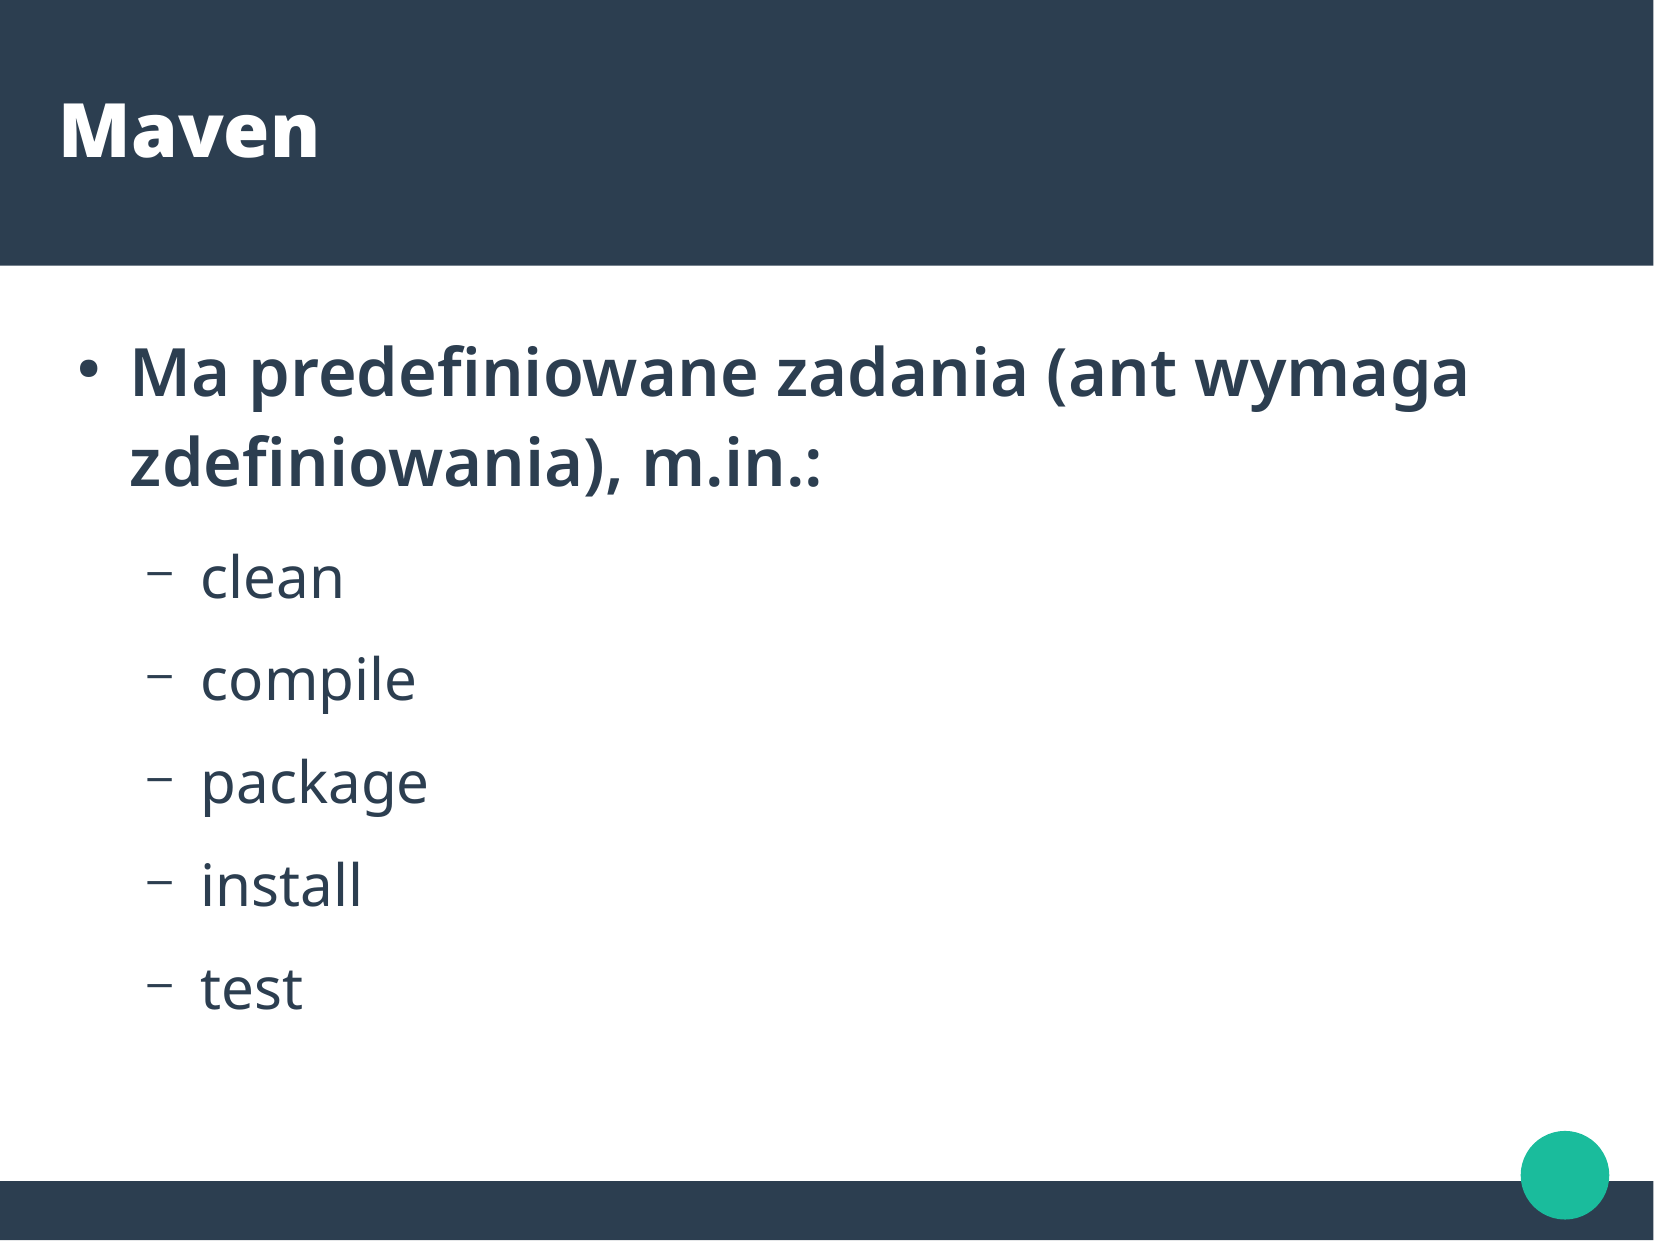

# Maven
Ma predefiniowane zadania (ant wymaga zdefiniowania), m.in.:
clean
compile
package
install
test